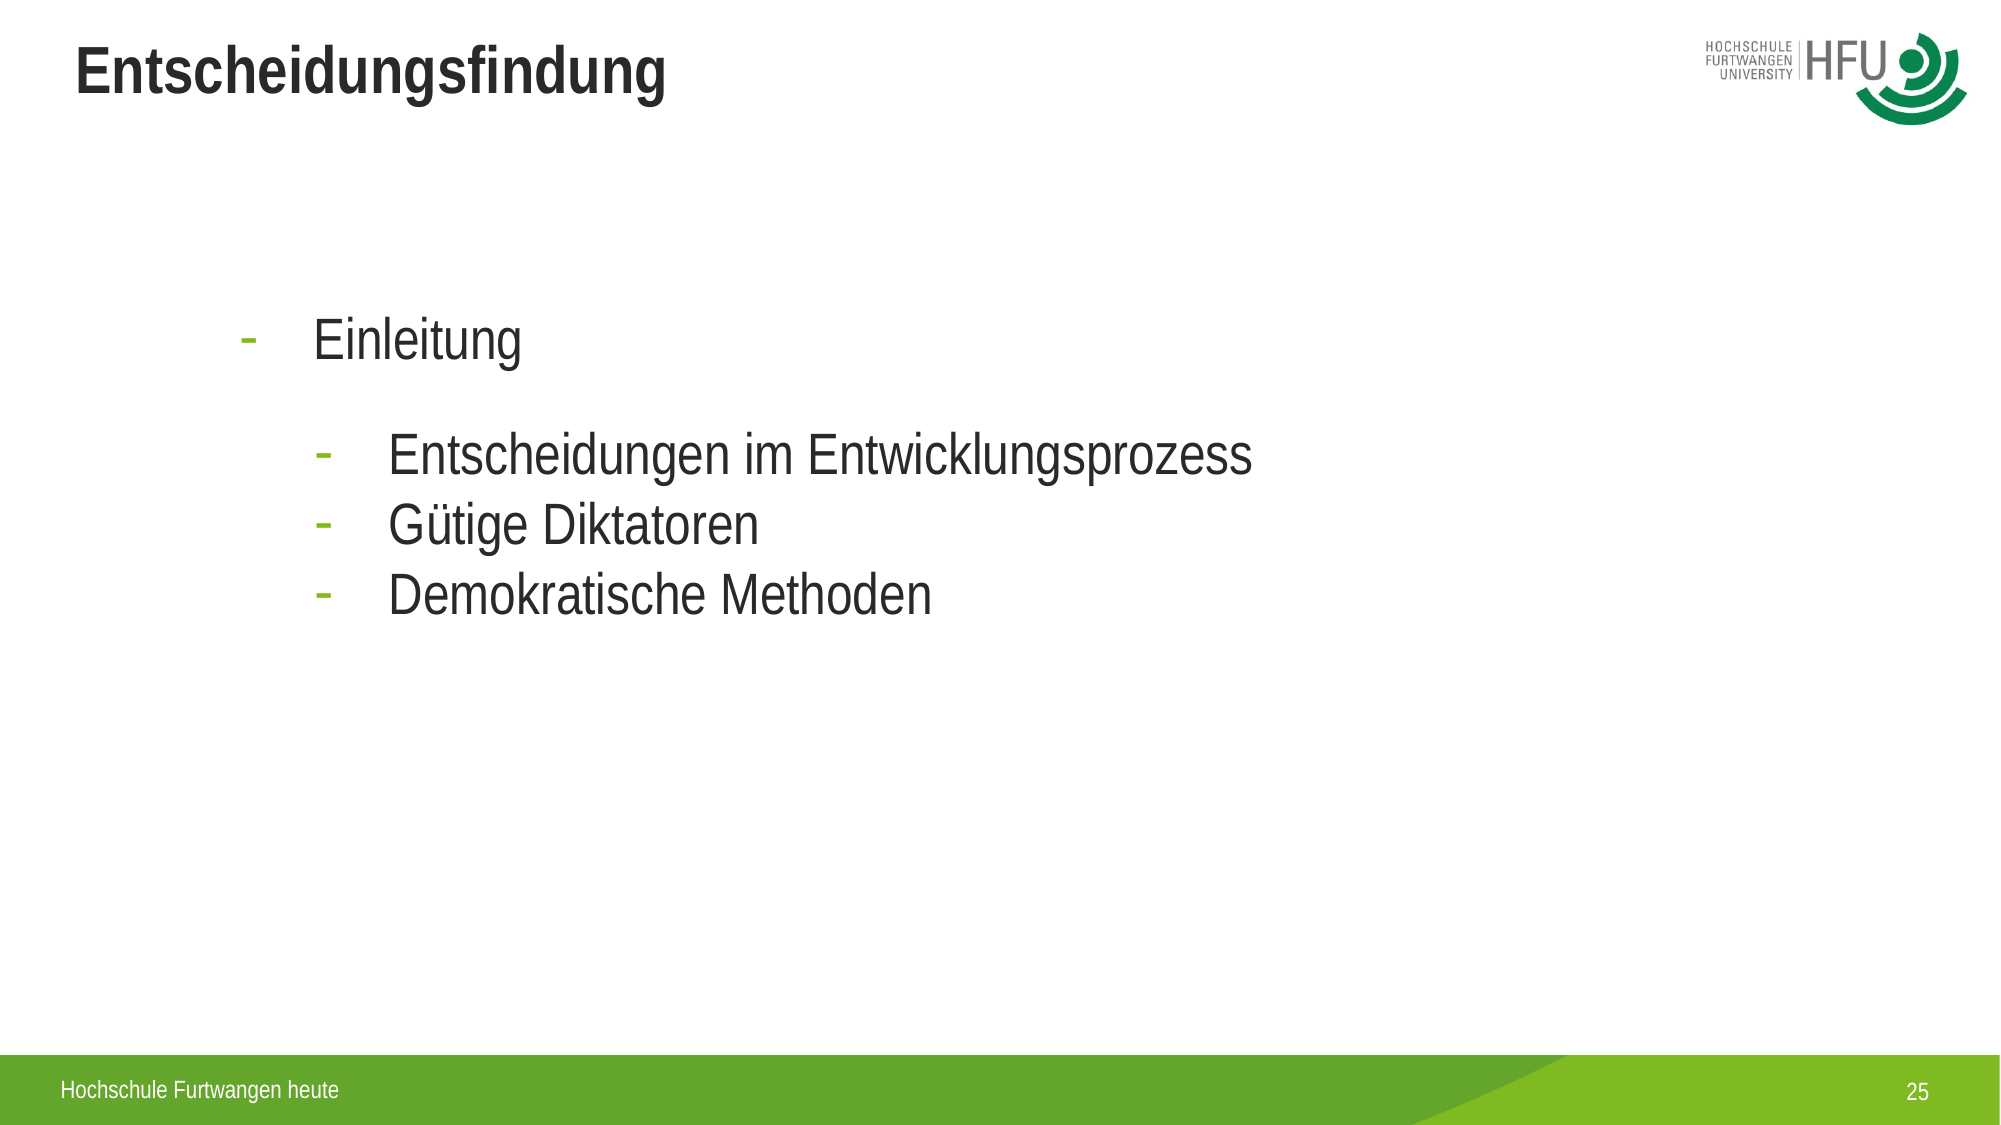

Entscheidungsfindung
Einleitung
Entscheidungen im Entwicklungsprozess
Gütige Diktatoren
Demokratische Methoden
Hochschule Furtwangen heute